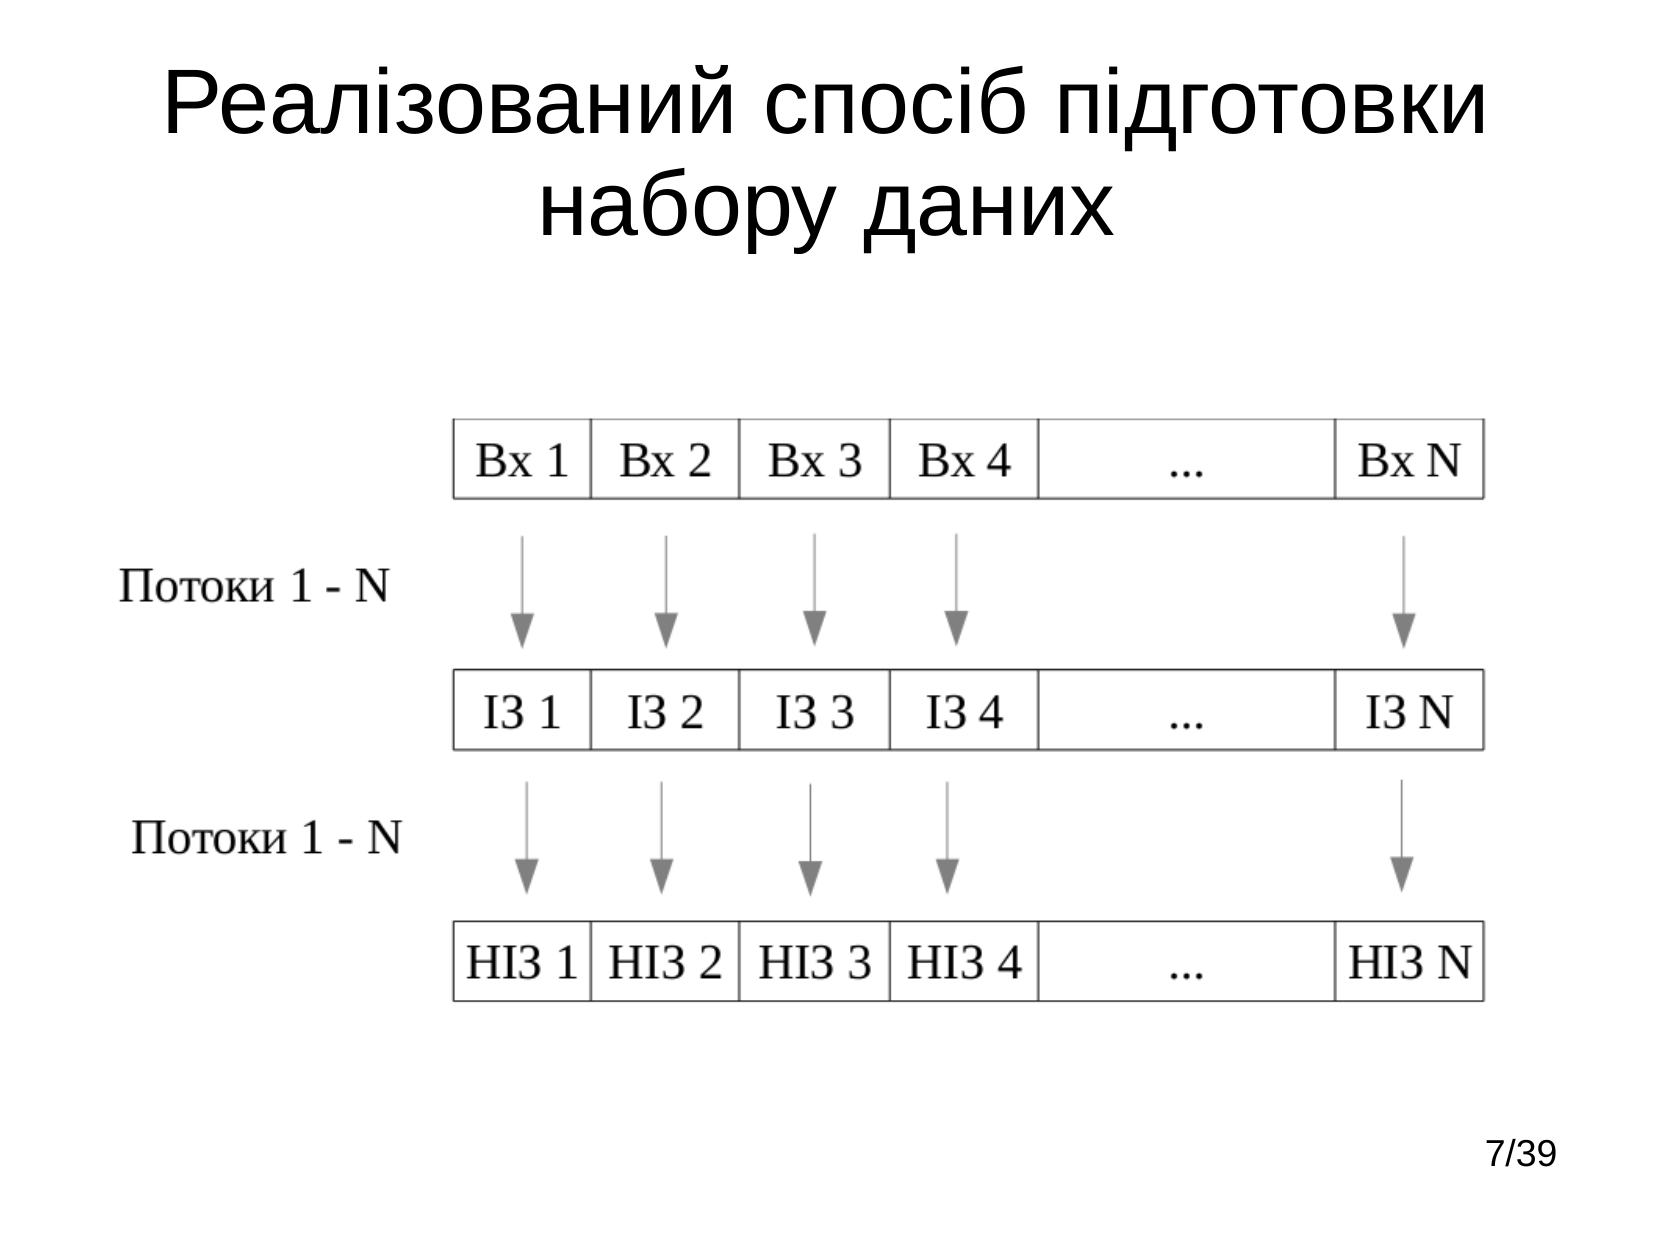

# Реалізований спосіб підготовки набору даних
7/39